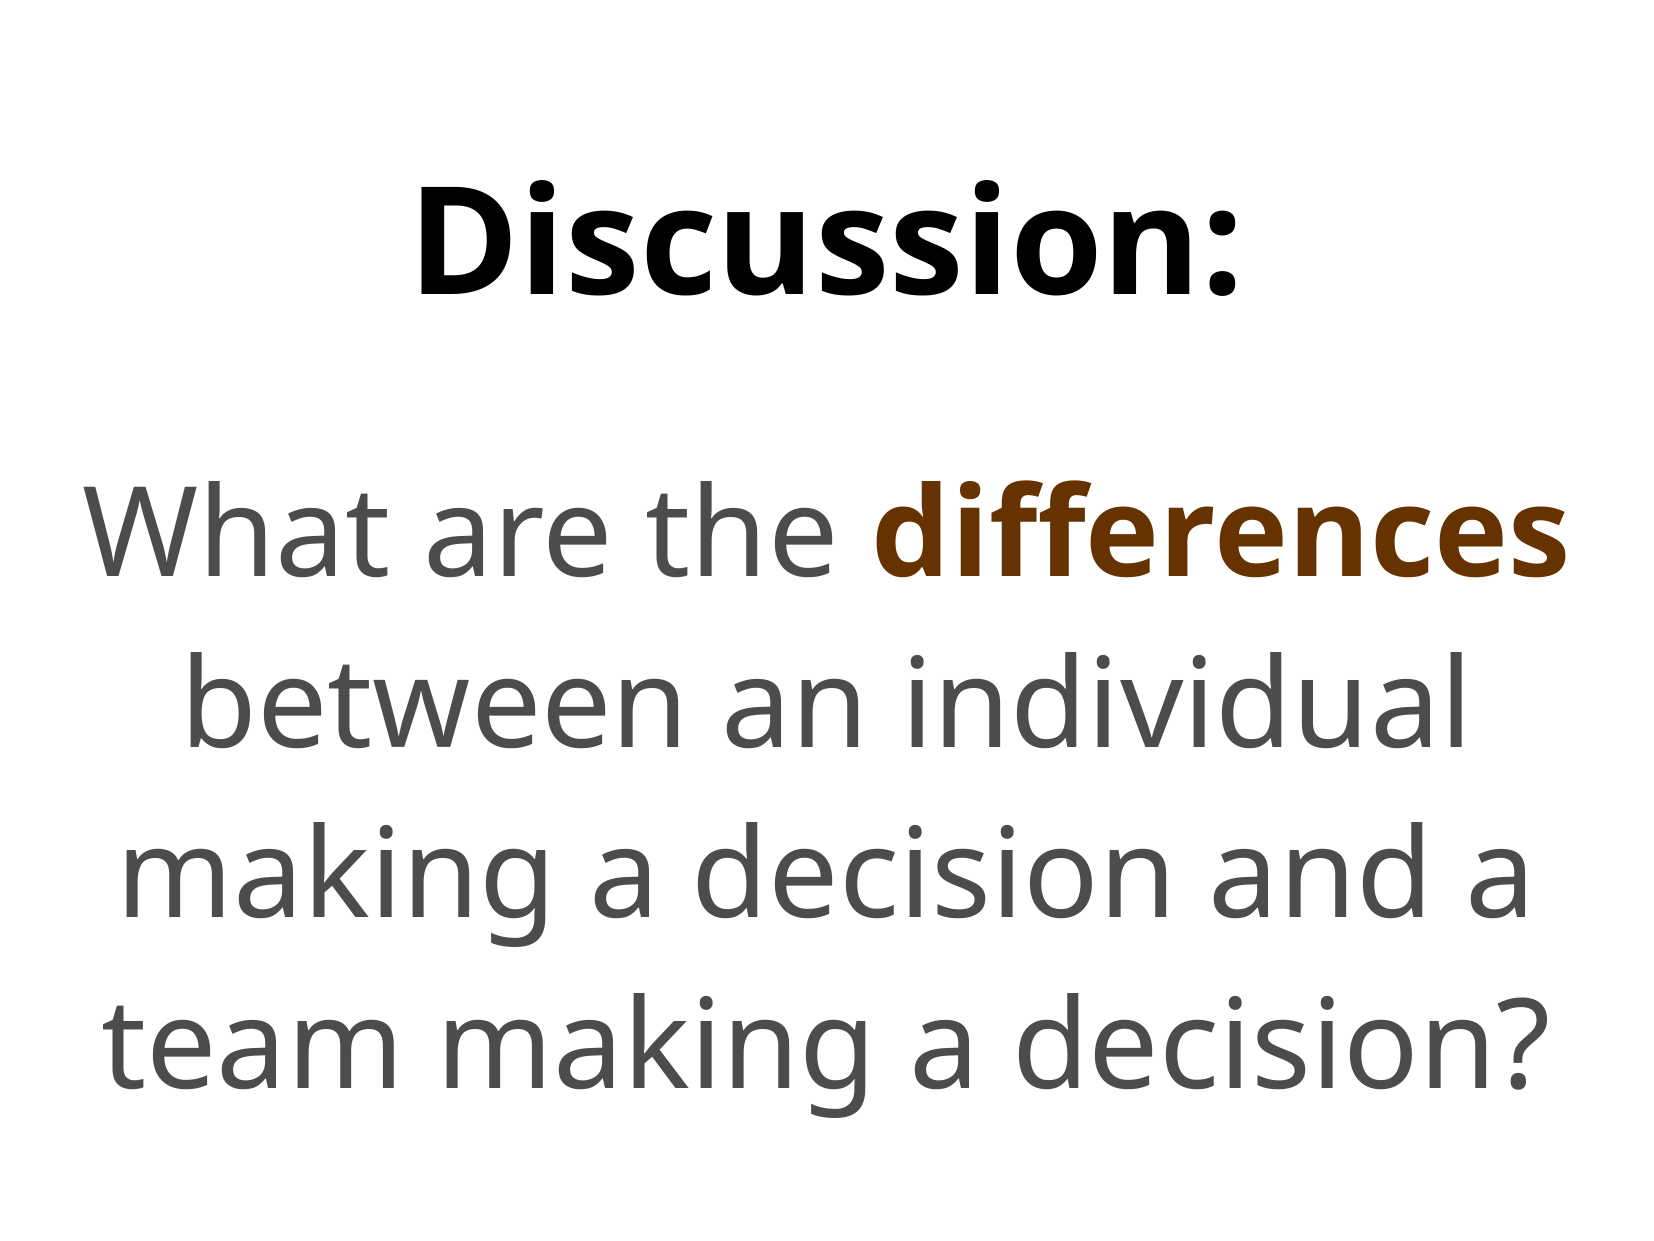

# Discussion:
What are the differences between an individual making a decision and a team making a decision?